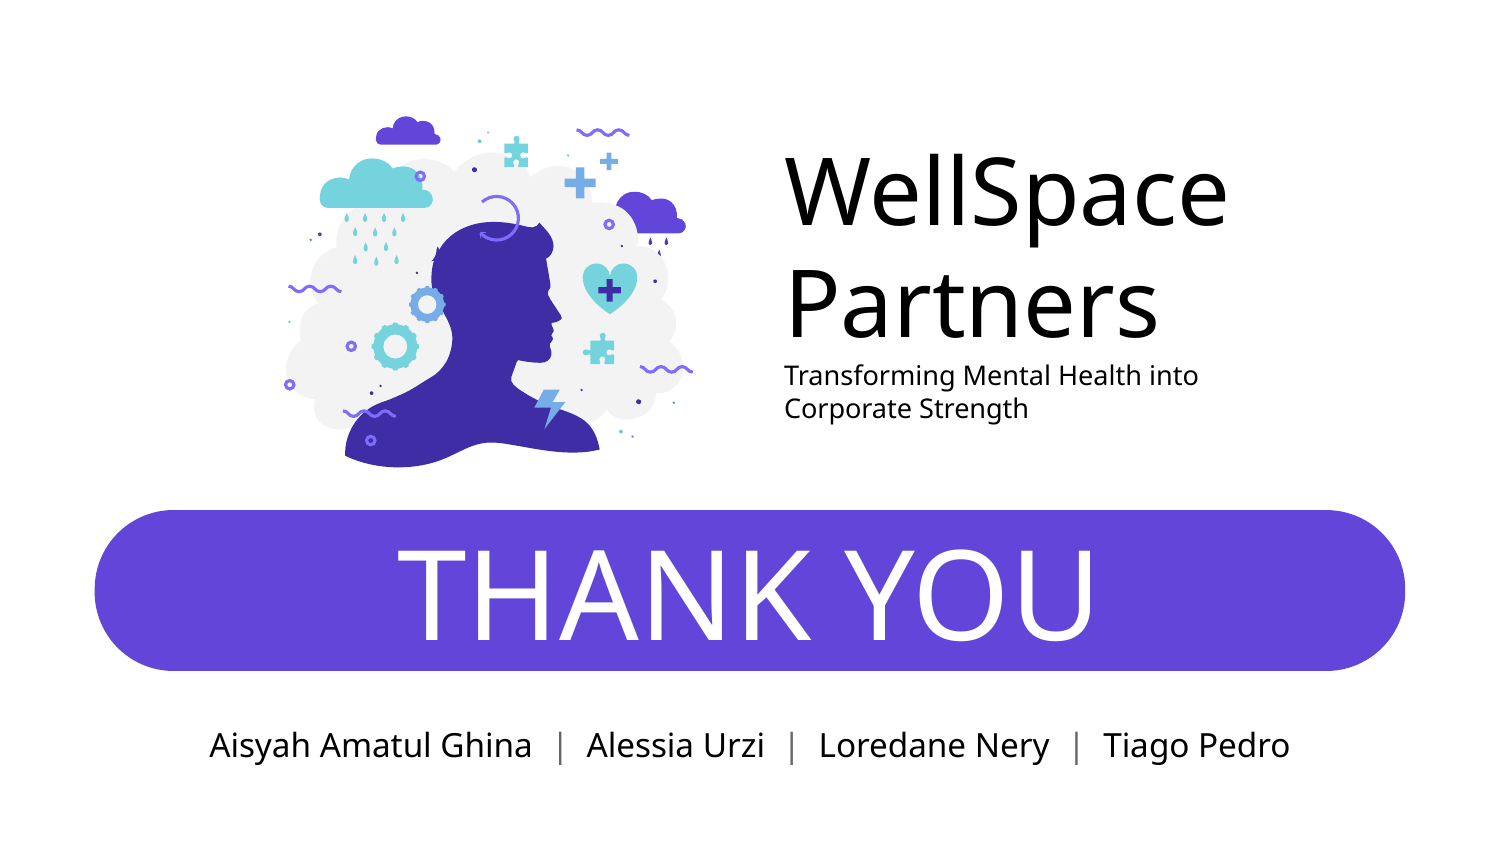

WellSpace
Partners
Transforming Mental Health into
Corporate Strength
THANK YOU
Aisyah Amatul Ghina | Alessia Urzi | Loredane Nery | Tiago Pedro